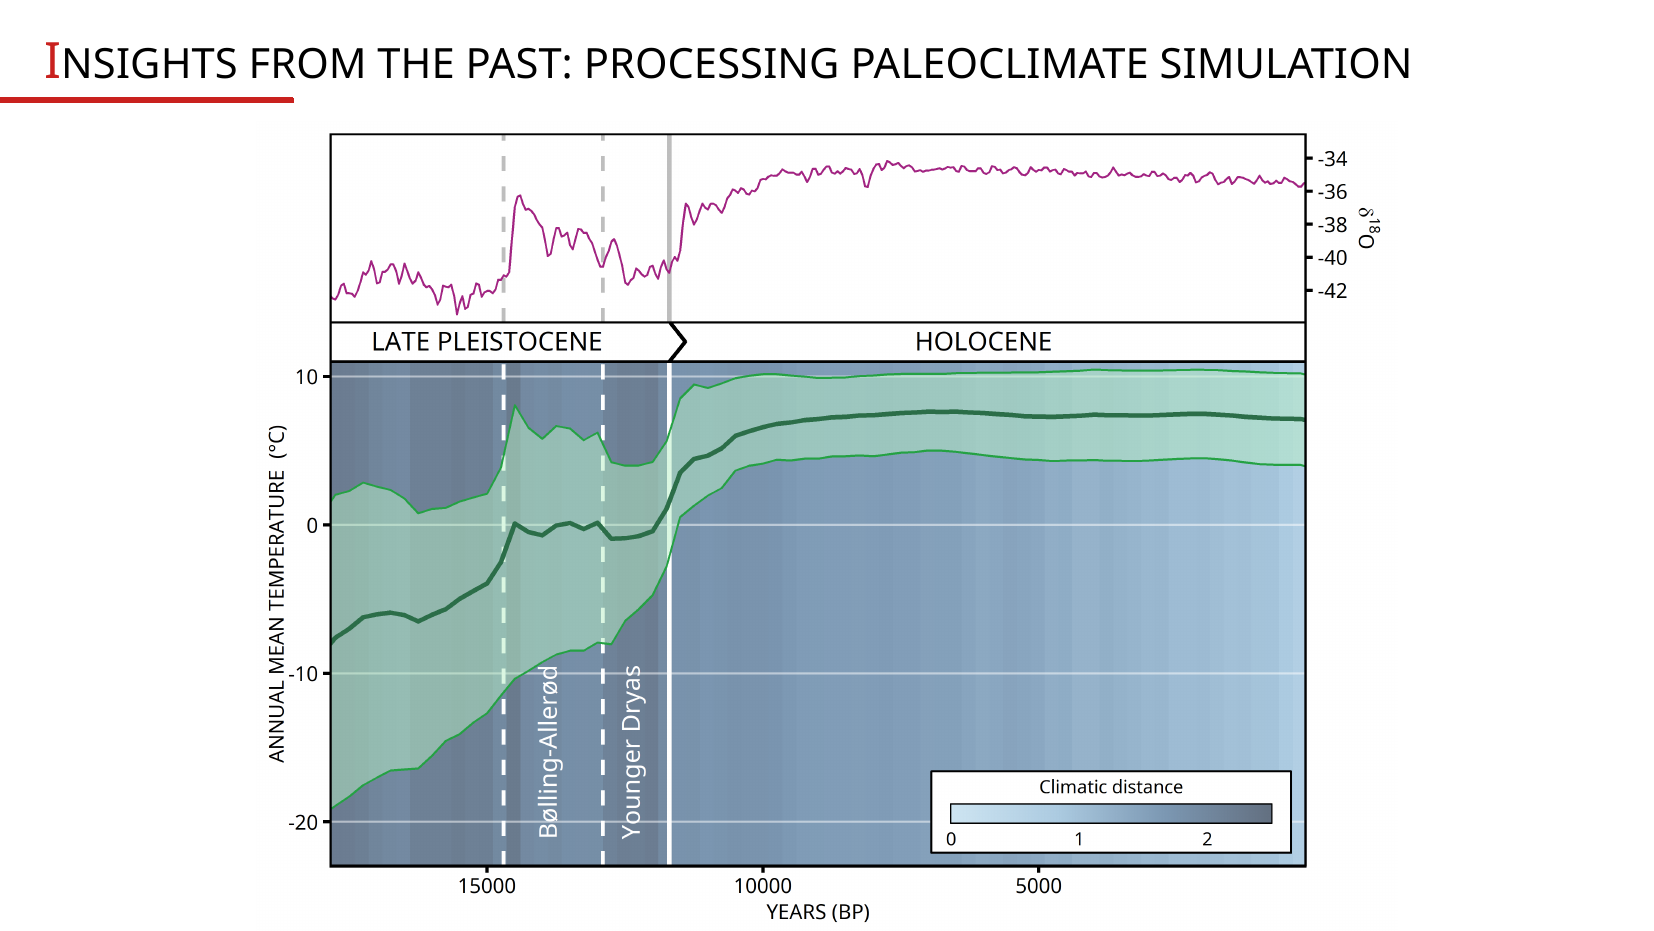

INSIGHTS FROM THE PAST: PROCESSING PALEOCLIMATE SIMULATION